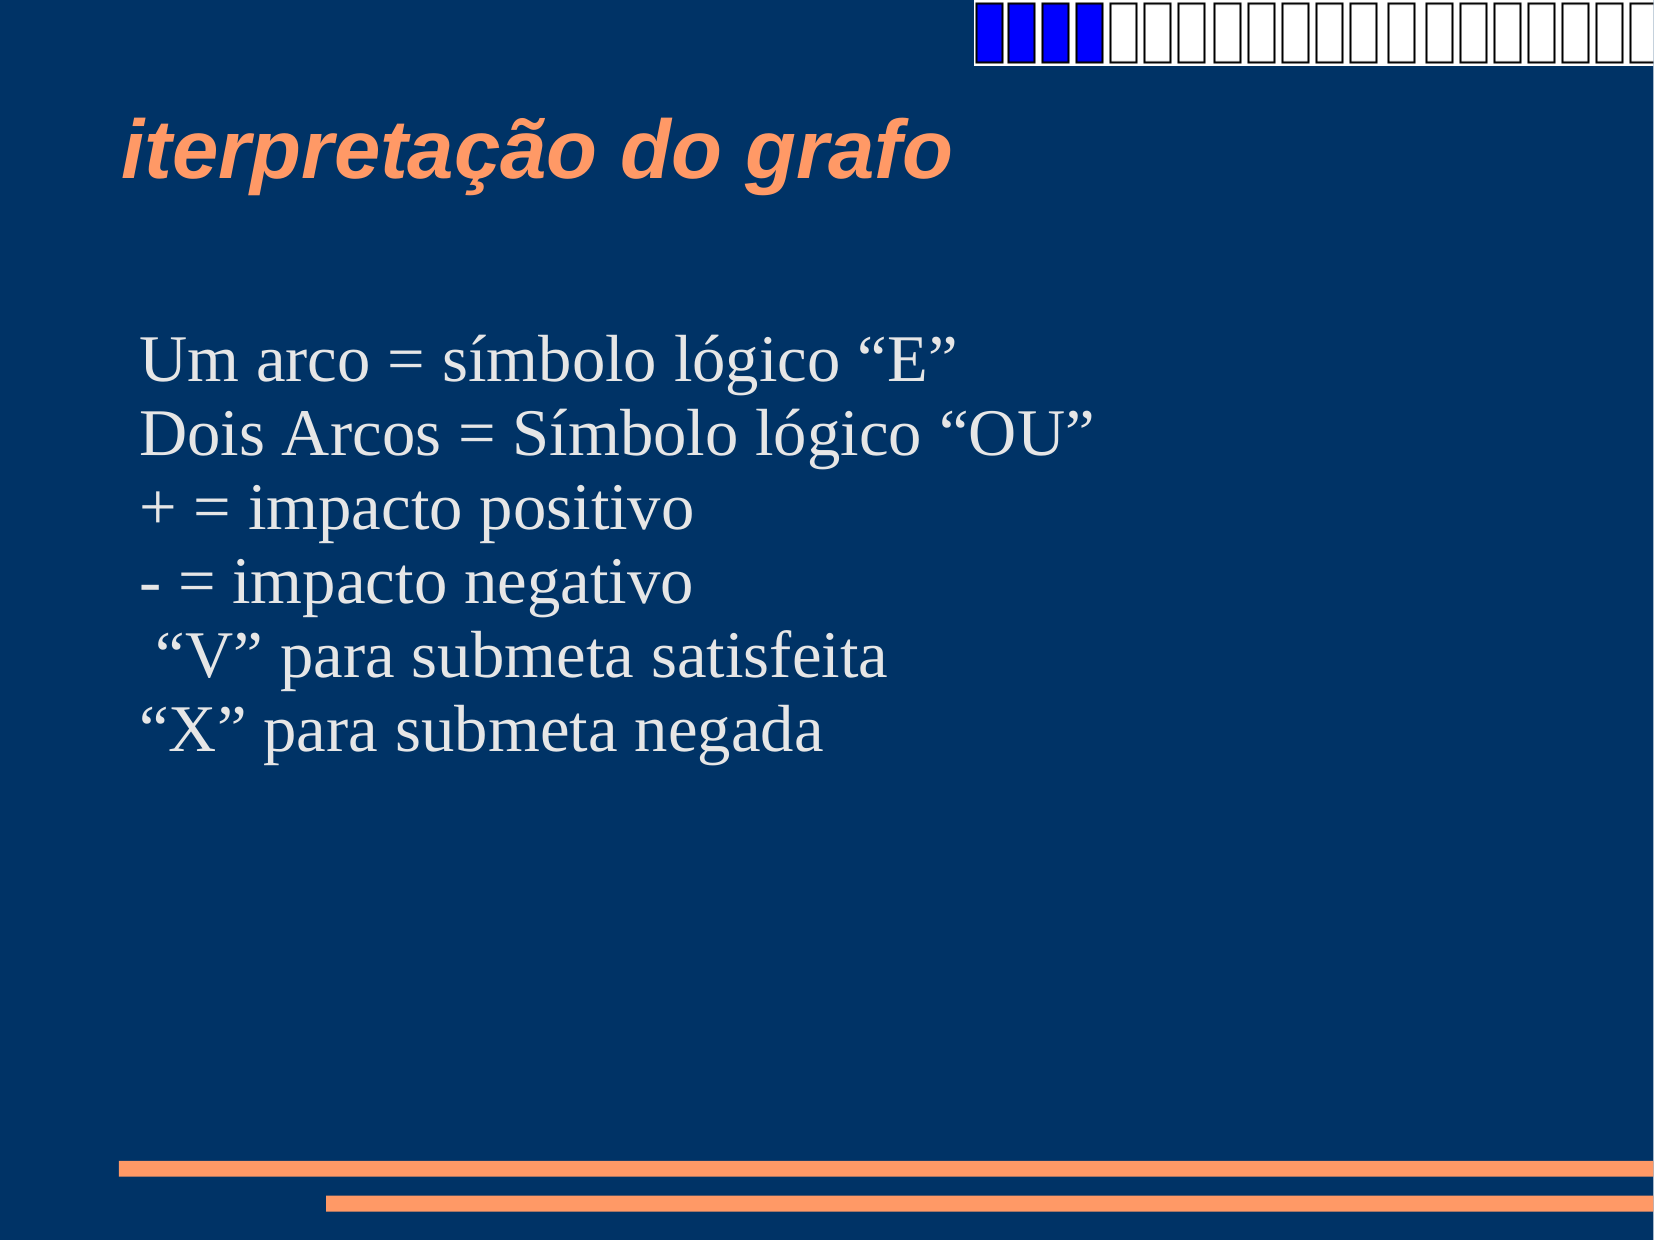

# iterpretação do grafo
Um arco = símbolo lógico “E”
Dois Arcos = Símbolo lógico “OU”
+ = impacto positivo
- = impacto negativo
 “V” para submeta satisfeita
“X” para submeta negada